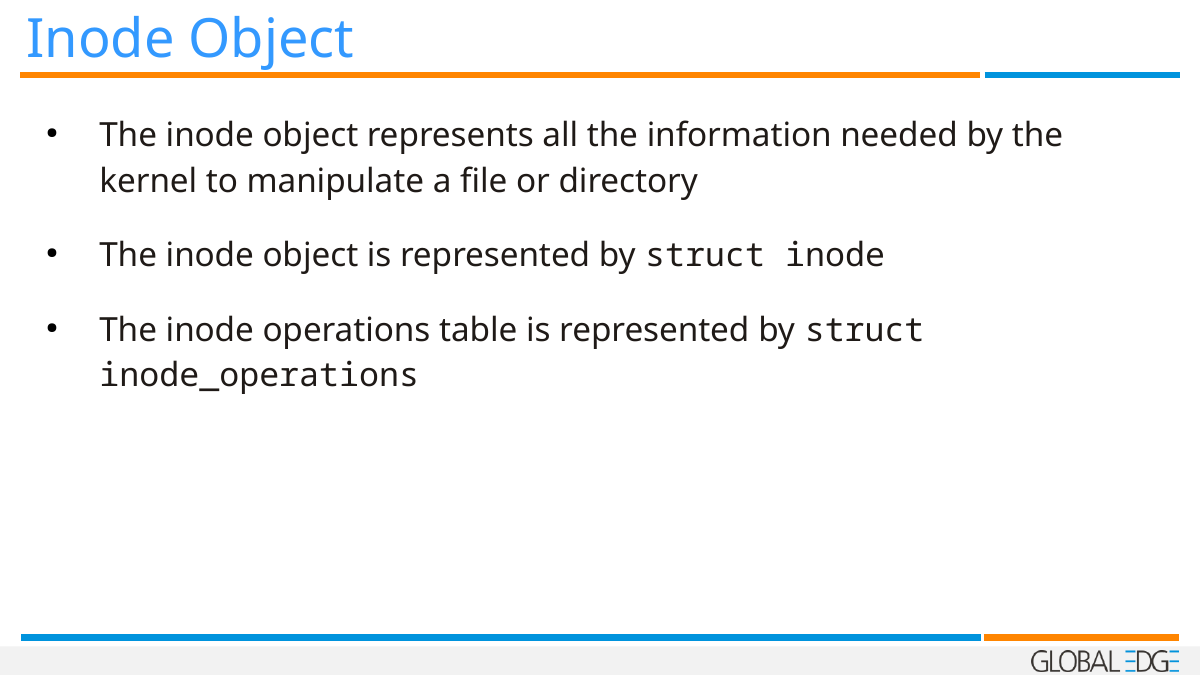

# Inode Object
The inode object represents all the information needed by the kernel to manipulate a file or directory
The inode object is represented by struct inode
The inode operations table is represented by struct inode_operations